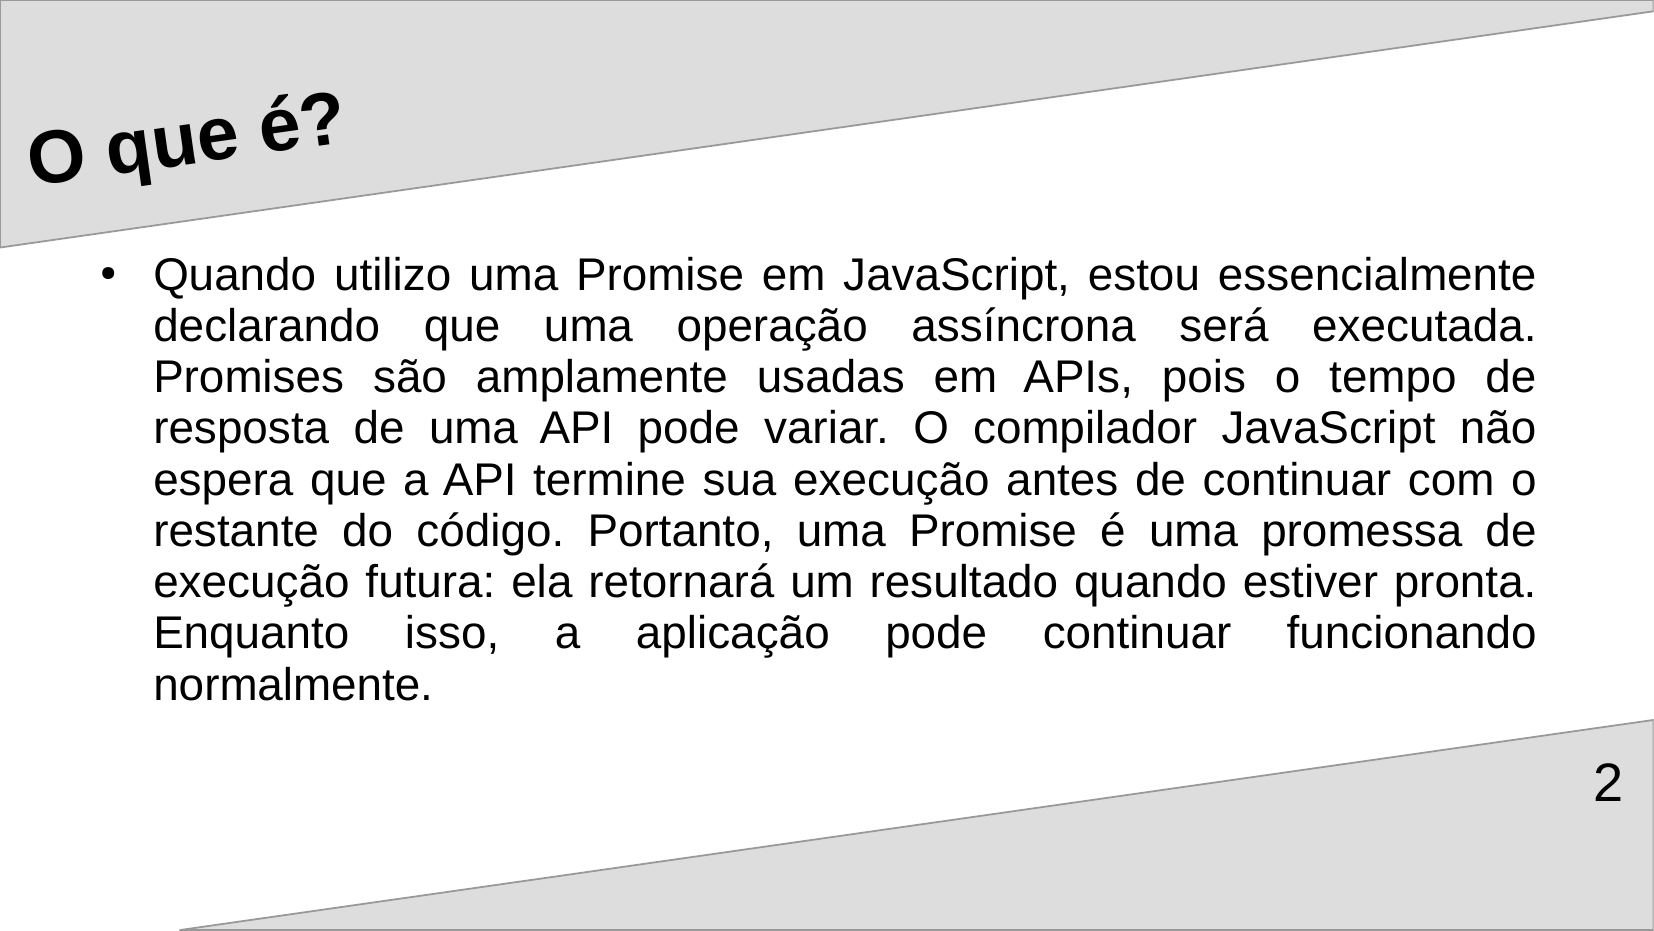

# O que é?
Quando utilizo uma Promise em JavaScript, estou essencialmente declarando que uma operação assíncrona será executada. Promises são amplamente usadas em APIs, pois o tempo de resposta de uma API pode variar. O compilador JavaScript não espera que a API termine sua execução antes de continuar com o restante do código. Portanto, uma Promise é uma promessa de execução futura: ela retornará um resultado quando estiver pronta. Enquanto isso, a aplicação pode continuar funcionando normalmente.
2